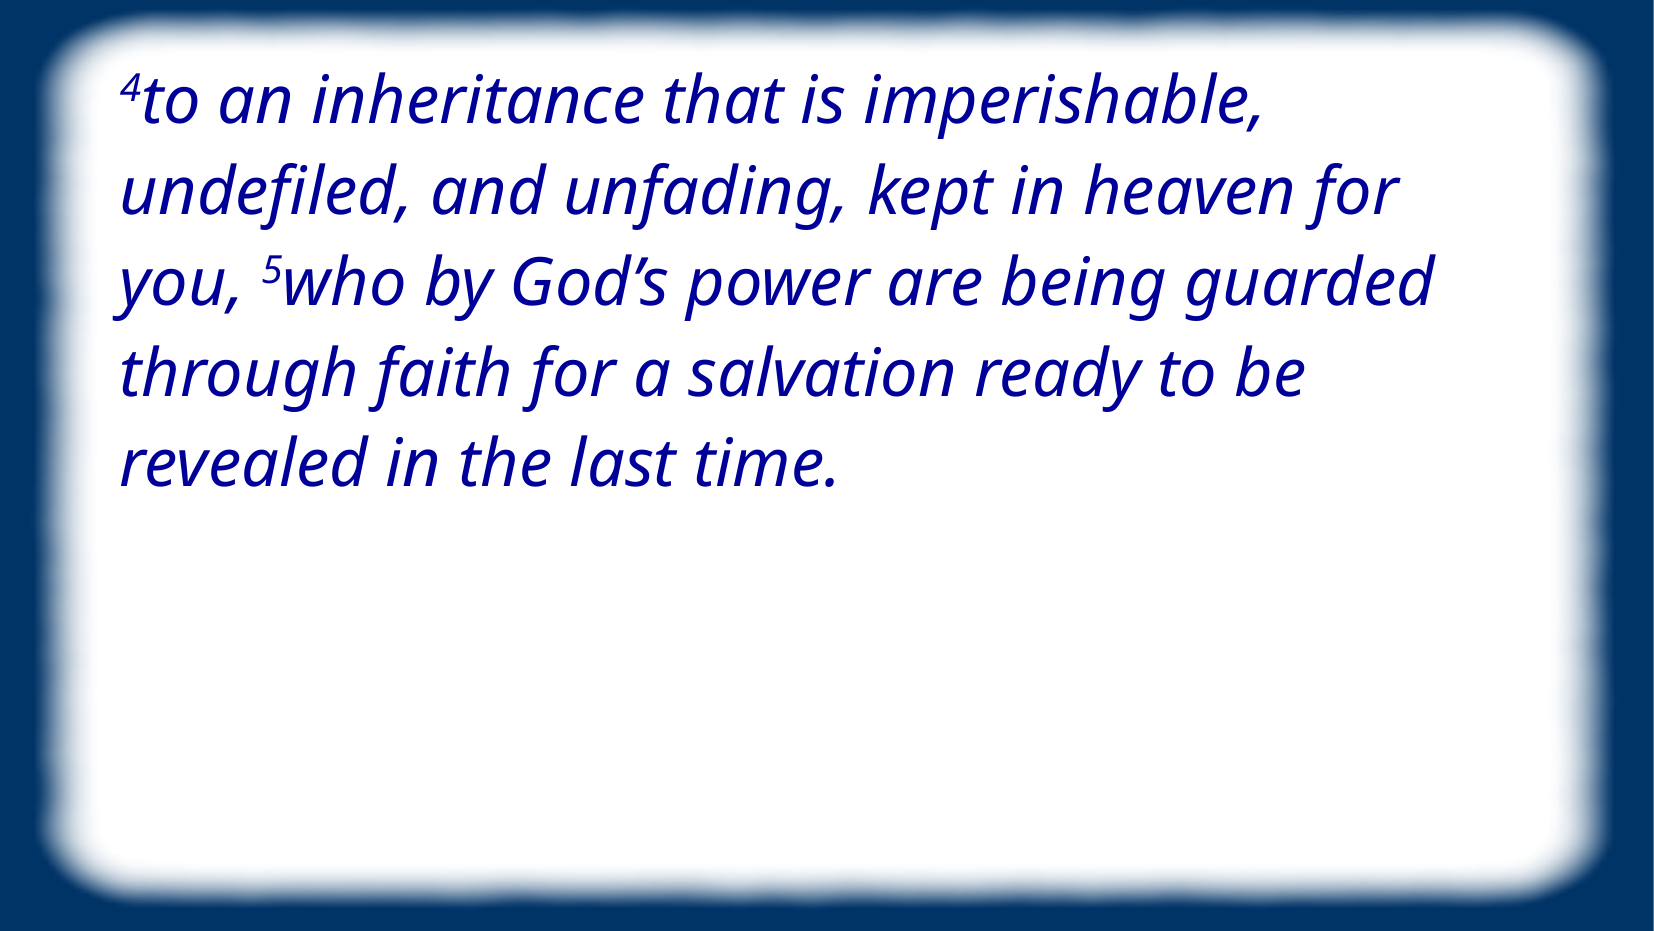

4to an inheritance that is imperishable, undefiled, and unfading, kept in heaven for you, 5who by God’s power are being guarded through faith for a salvation ready to be revealed in the last time.